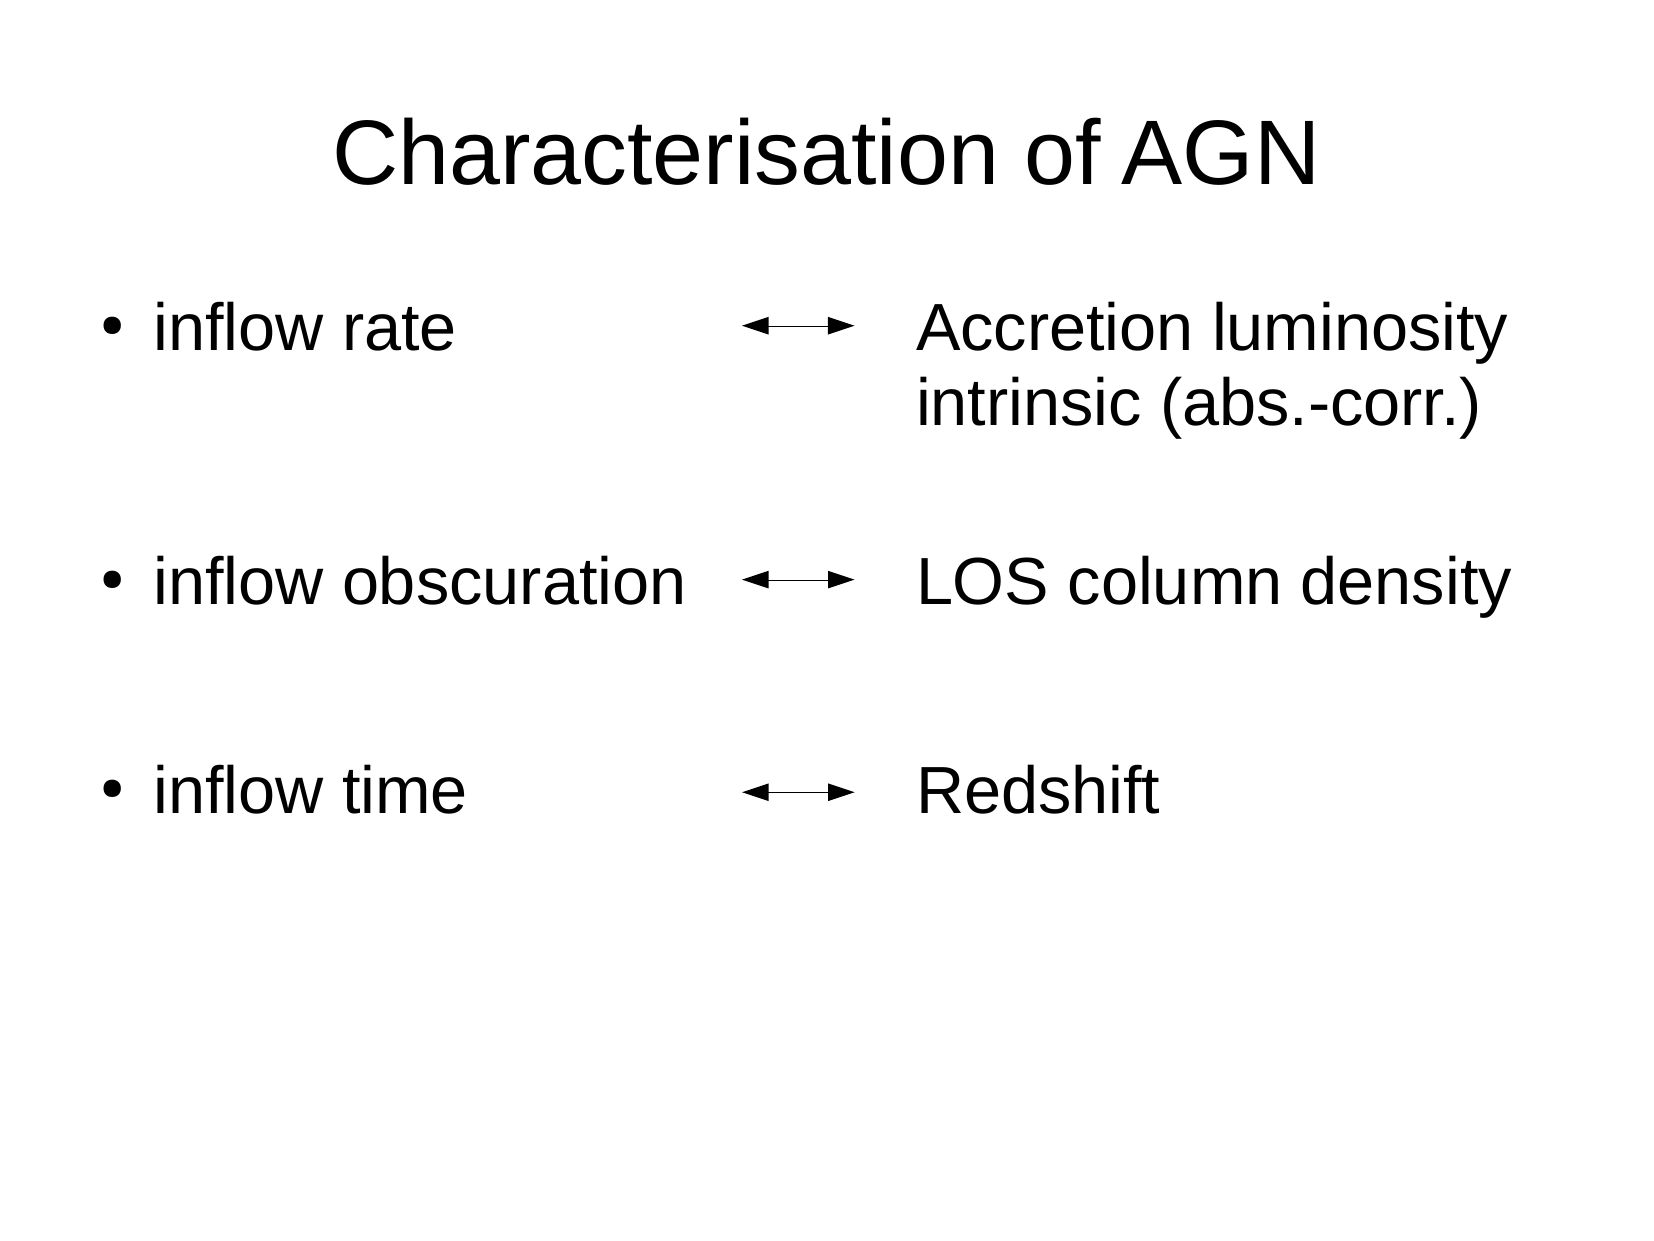

# Characterisation of AGN
inflow rate
inflow obscuration
inflow time
Accretion luminosity
intrinsic (abs.-corr.)
LOS column density
Redshift